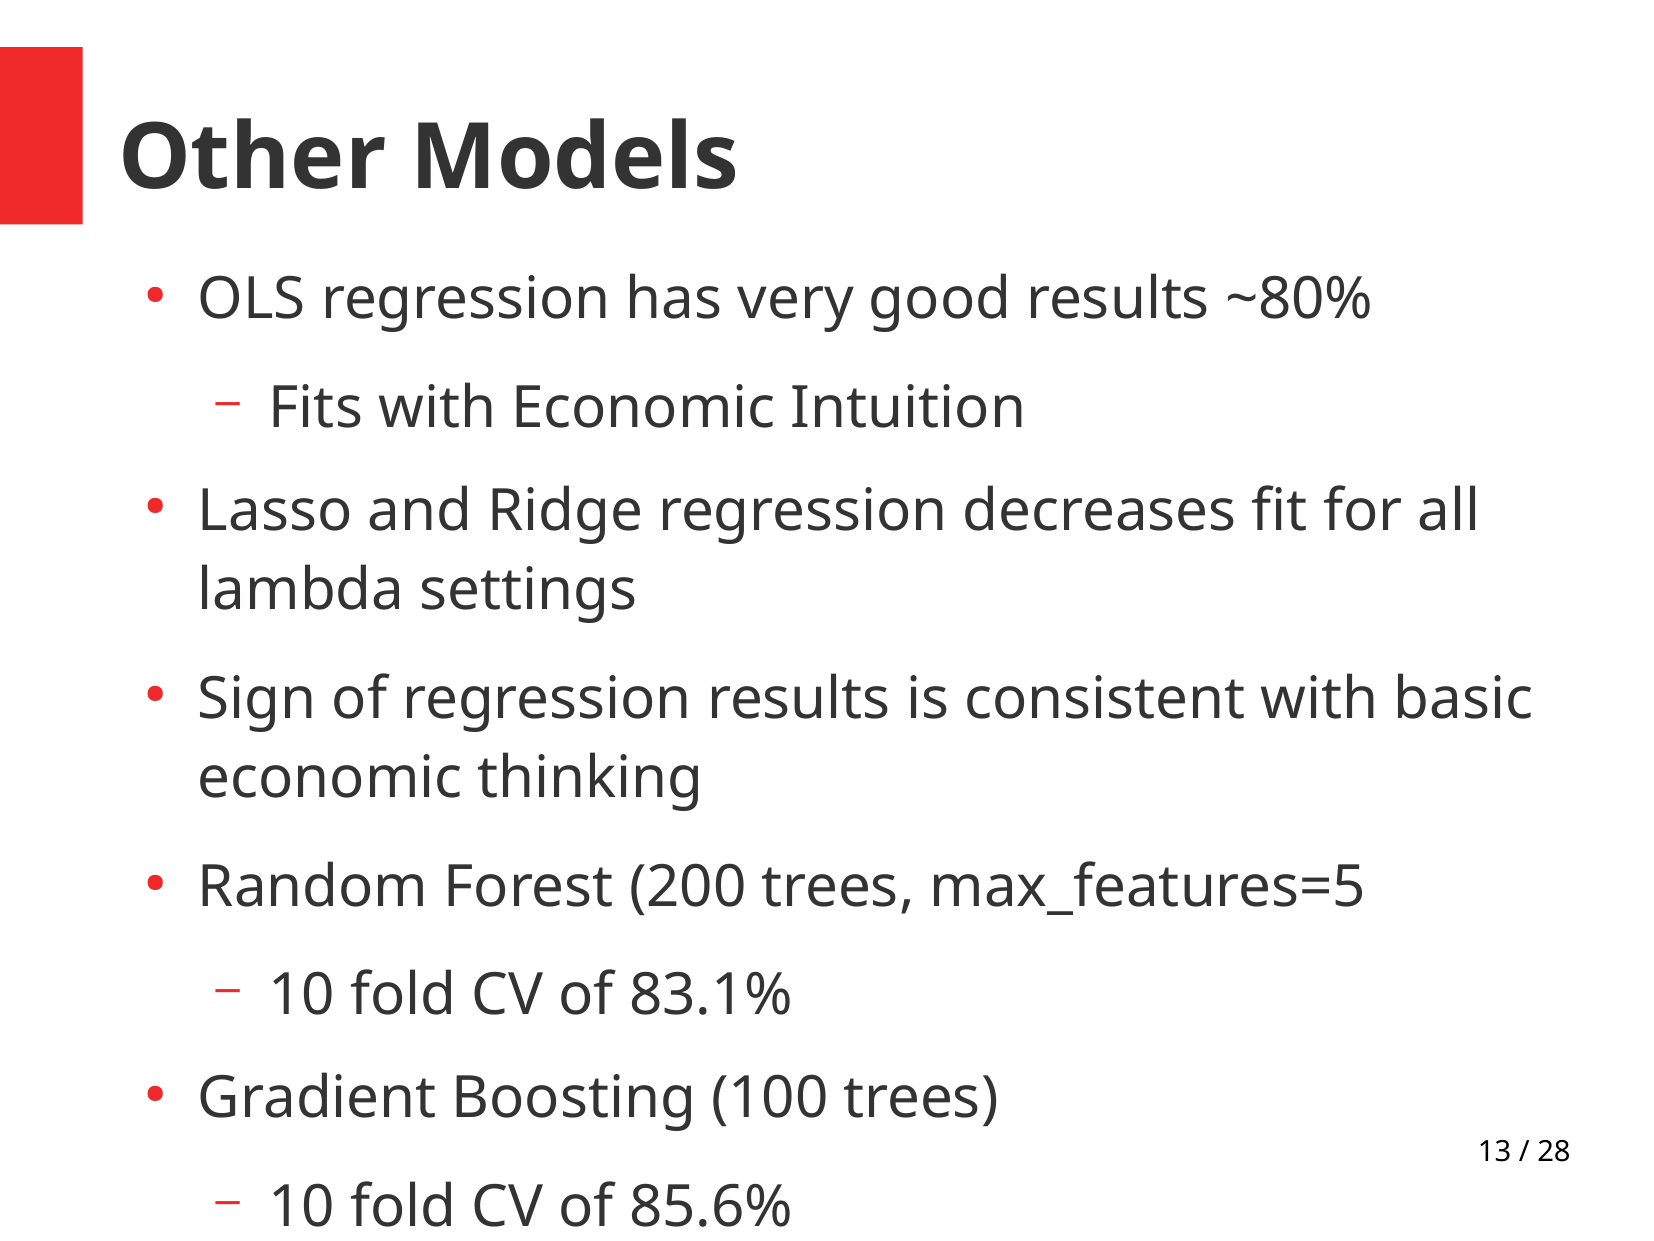

# Other Models
OLS regression has very good results ~80%
Fits with Economic Intuition
Lasso and Ridge regression decreases fit for all lambda settings
Sign of regression results is consistent with basic economic thinking
Random Forest (200 trees, max_features=5
10 fold CV of 83.1%
Gradient Boosting (100 trees)
10 fold CV of 85.6%
13